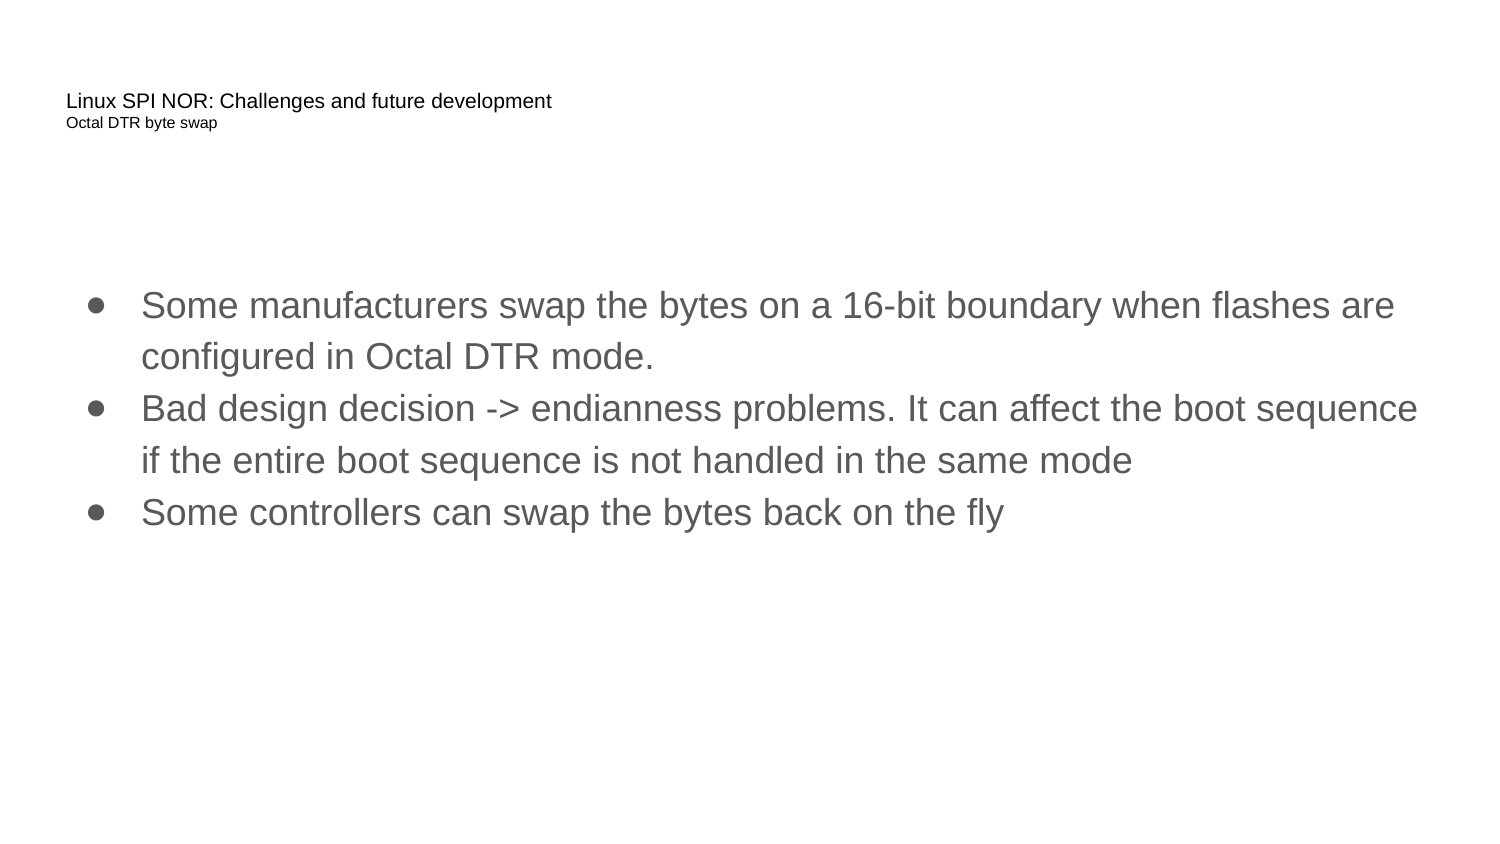

# Linux SPI NOR: Challenges and future development Octal DTR byte swap
Some manufacturers swap the bytes on a 16-bit boundary when flashes are configured in Octal DTR mode.
Bad design decision -> endianness problems. It can affect the boot sequence if the entire boot sequence is not handled in the same mode
Some controllers can swap the bytes back on the fly